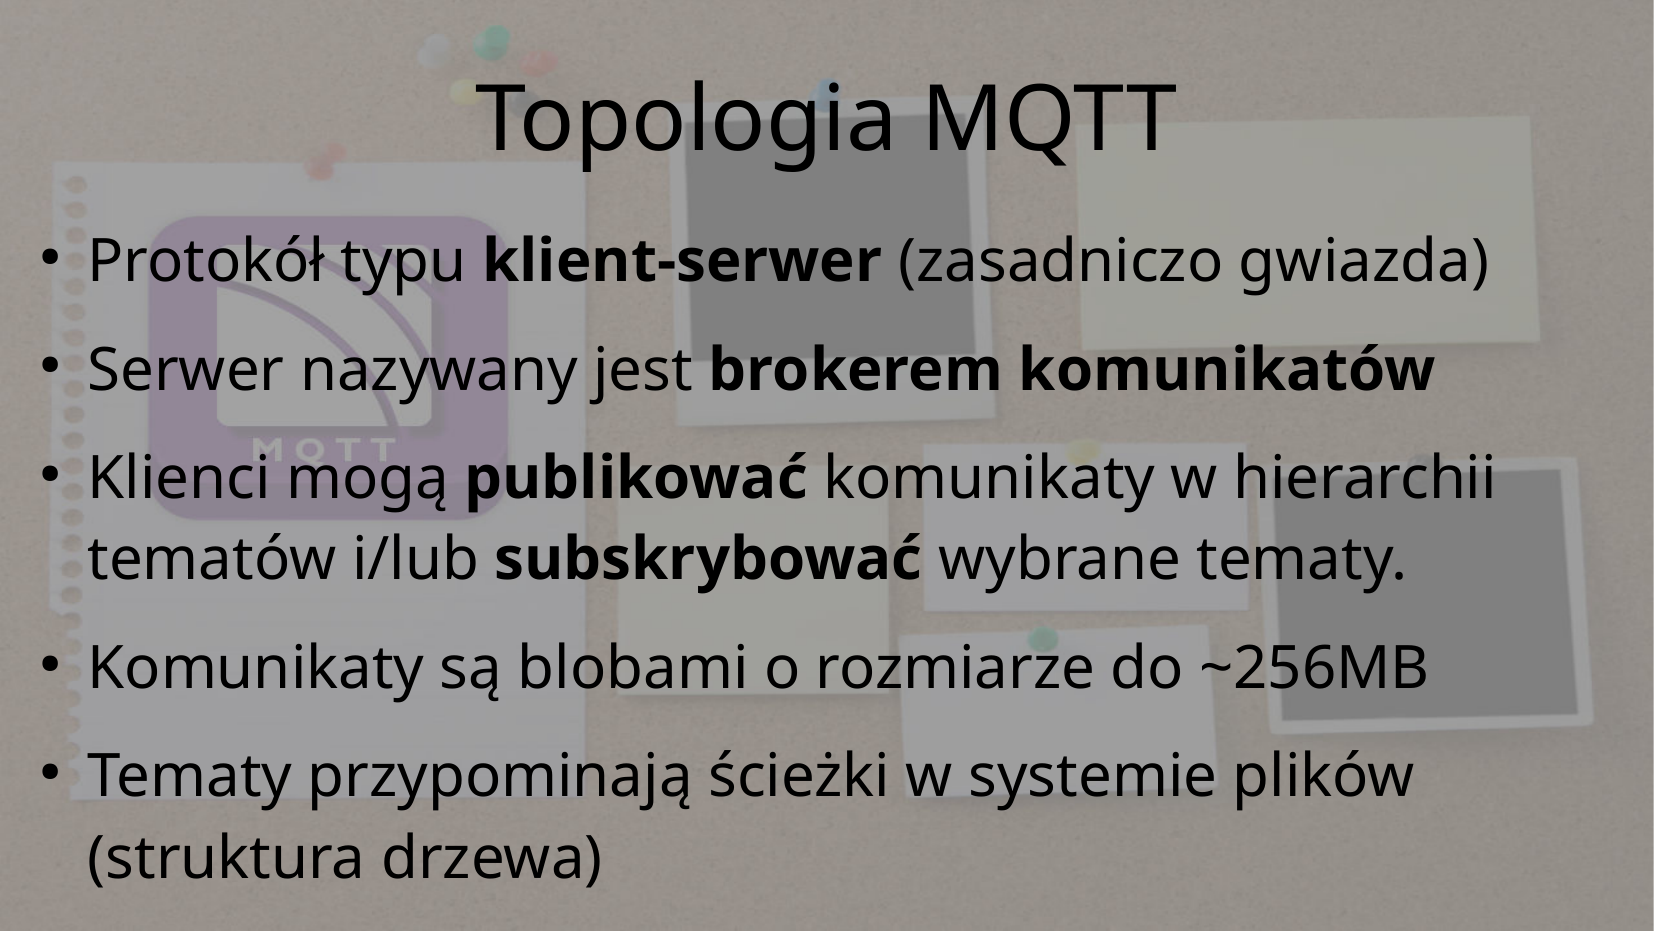

# Topologia MQTT
Protokół typu klient-serwer (zasadniczo gwiazda)
Serwer nazywany jest brokerem komunikatów
Klienci mogą publikować komunikaty w hierarchii tematów i/lub subskrybować wybrane tematy.
Komunikaty są blobami o rozmiarze do ~256MB
Tematy przypominają ścieżki w systemie plików (struktura drzewa)